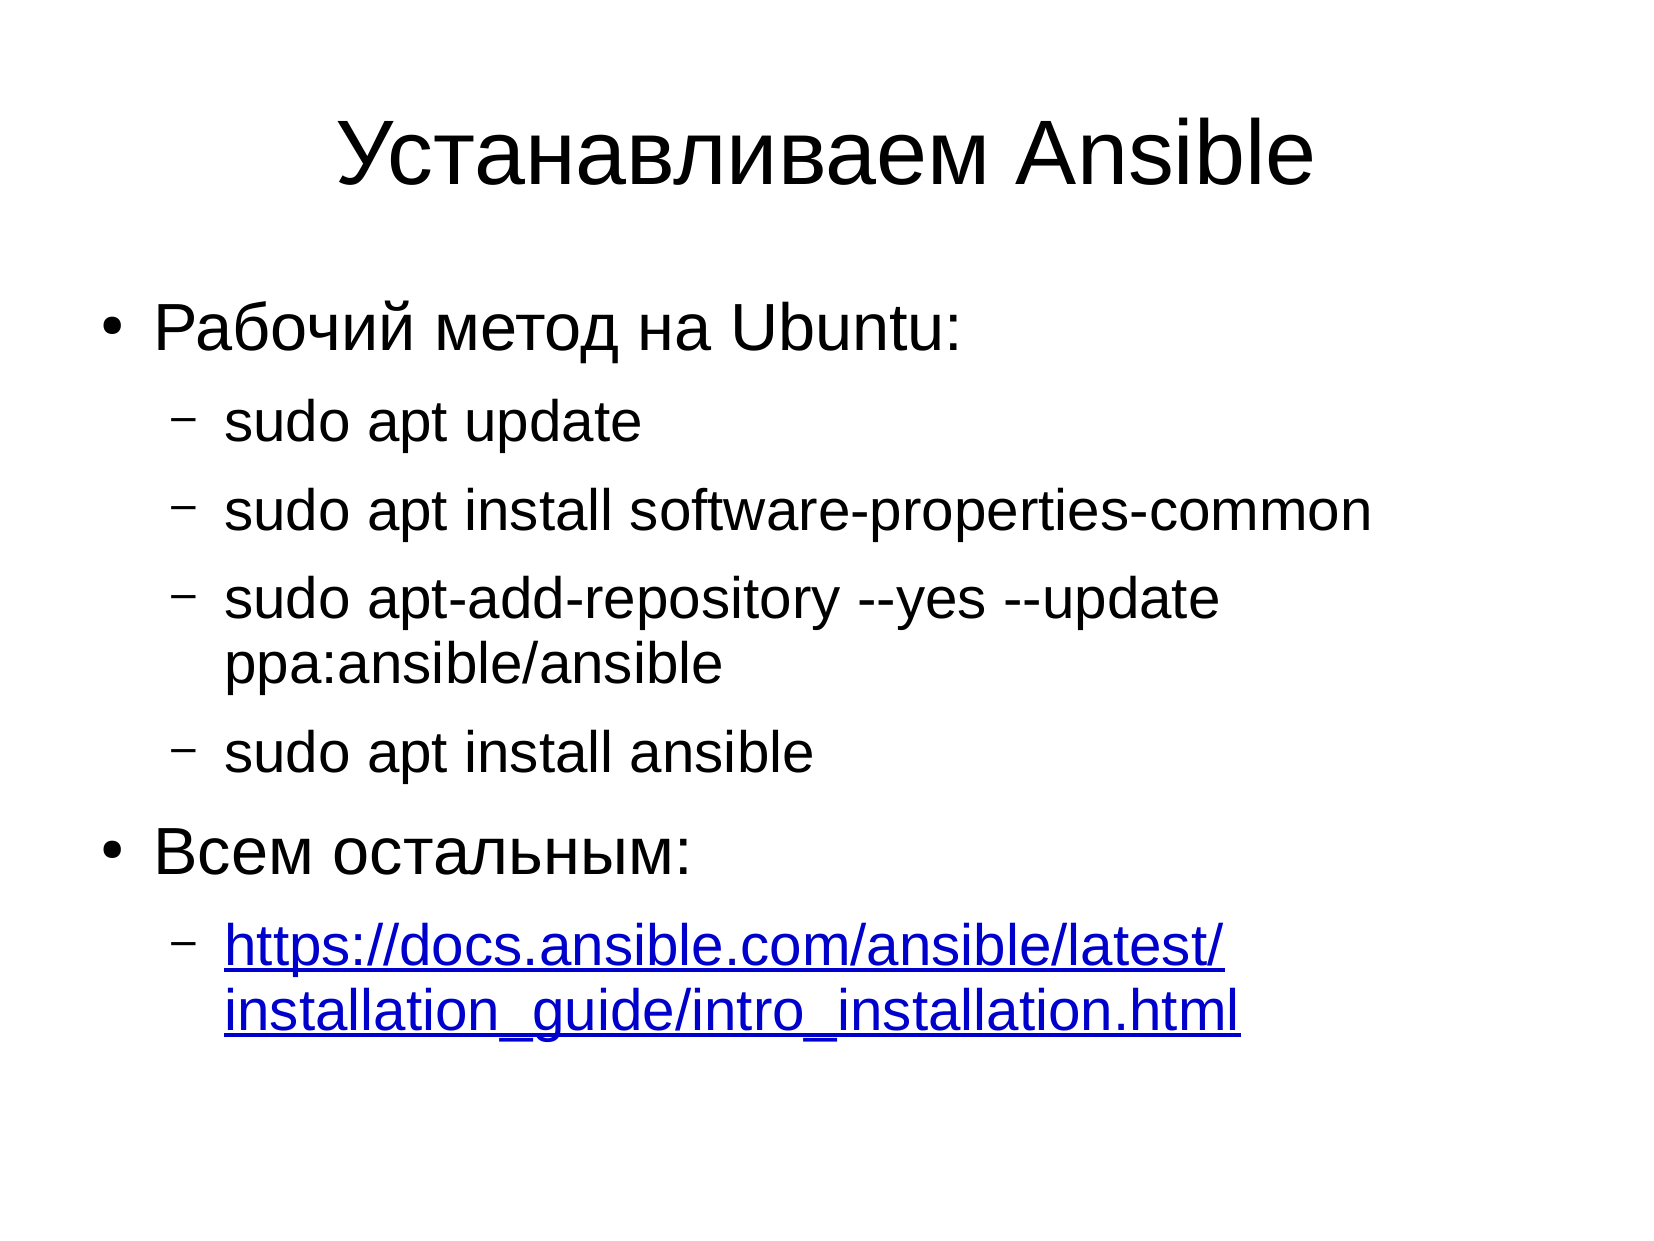

# Устанавливаем Ansible
Рабочий метод на Ubuntu:
sudo apt update
sudo apt install software-properties-common
sudo apt-add-repository --yes --update ppa:ansible/ansible
sudo apt install ansible
Всем остальным:
https://docs.ansible.com/ansible/latest/installation_guide/intro_installation.html